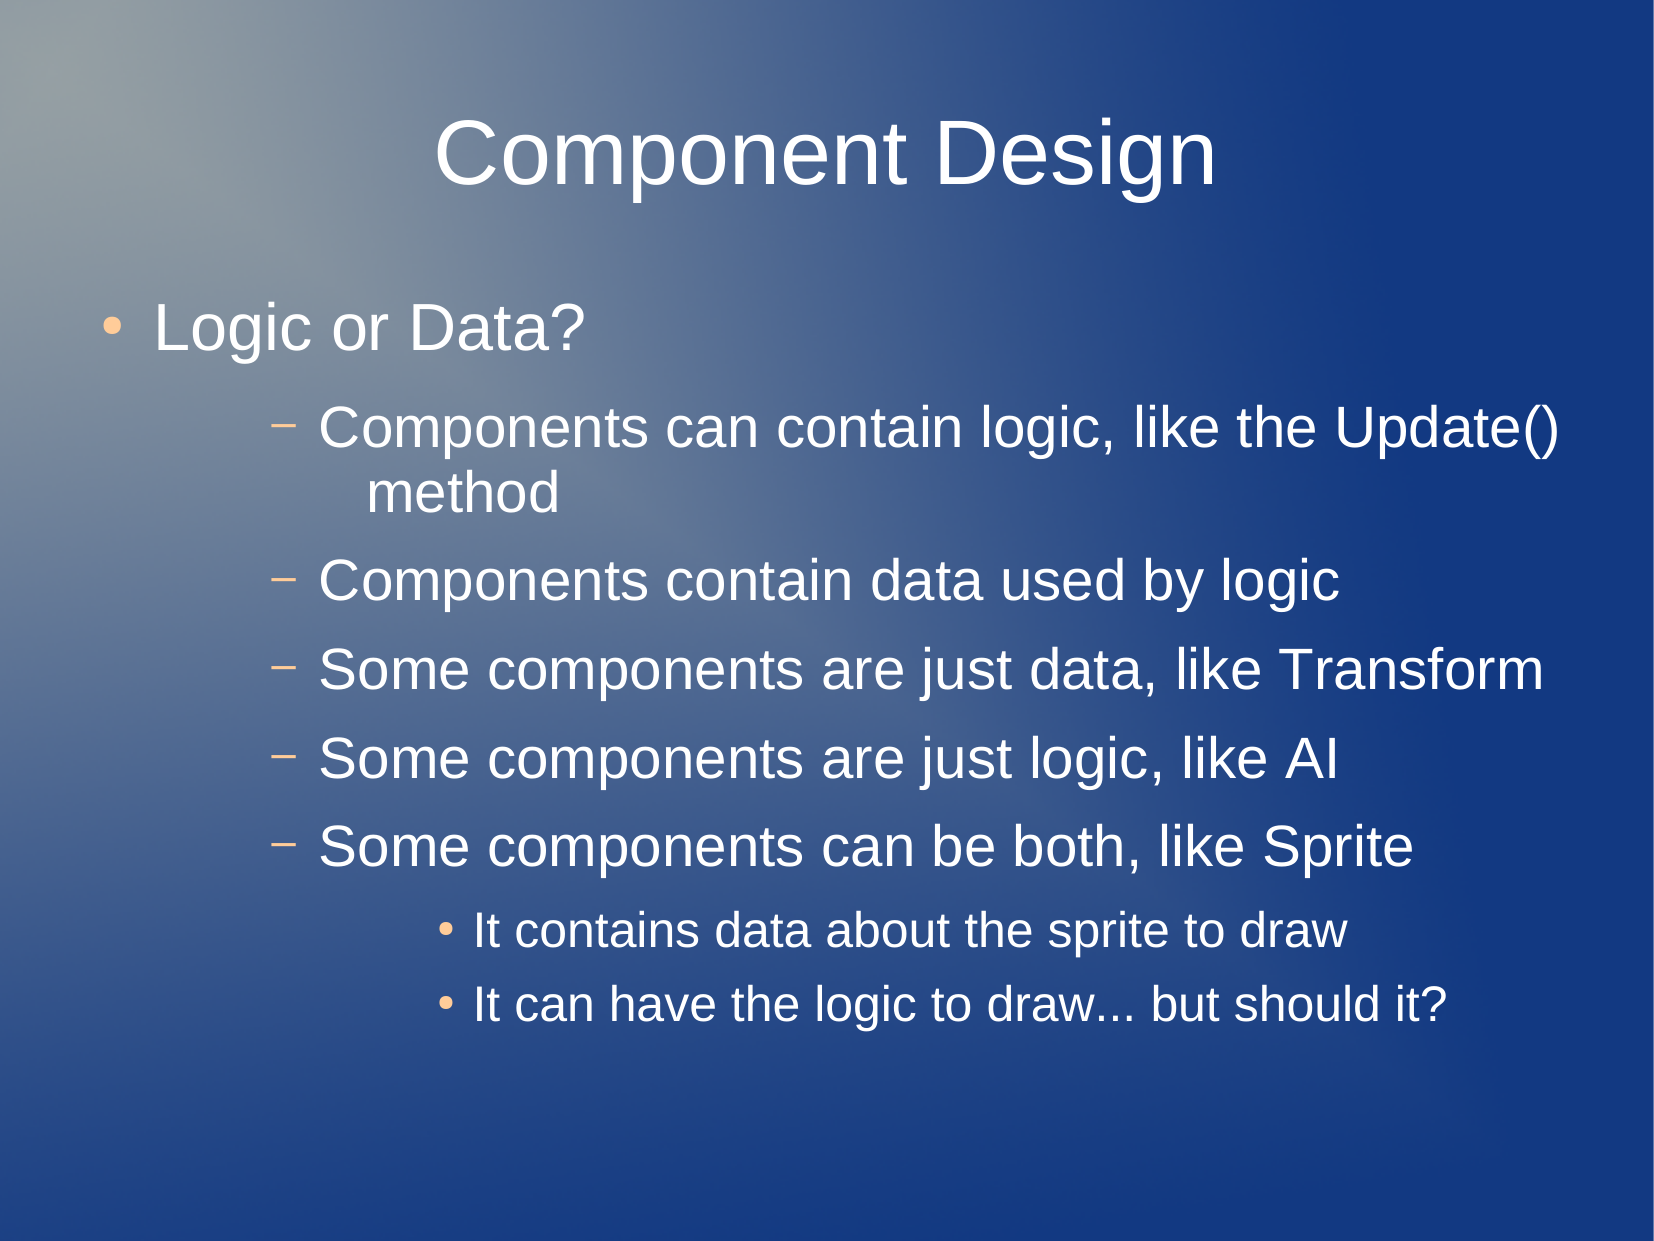

# Component Design
Logic or Data?
Components can contain logic, like the Update() method
Components contain data used by logic
Some components are just data, like Transform
Some components are just logic, like AI
Some components can be both, like Sprite
It contains data about the sprite to draw
It can have the logic to draw... but should it?